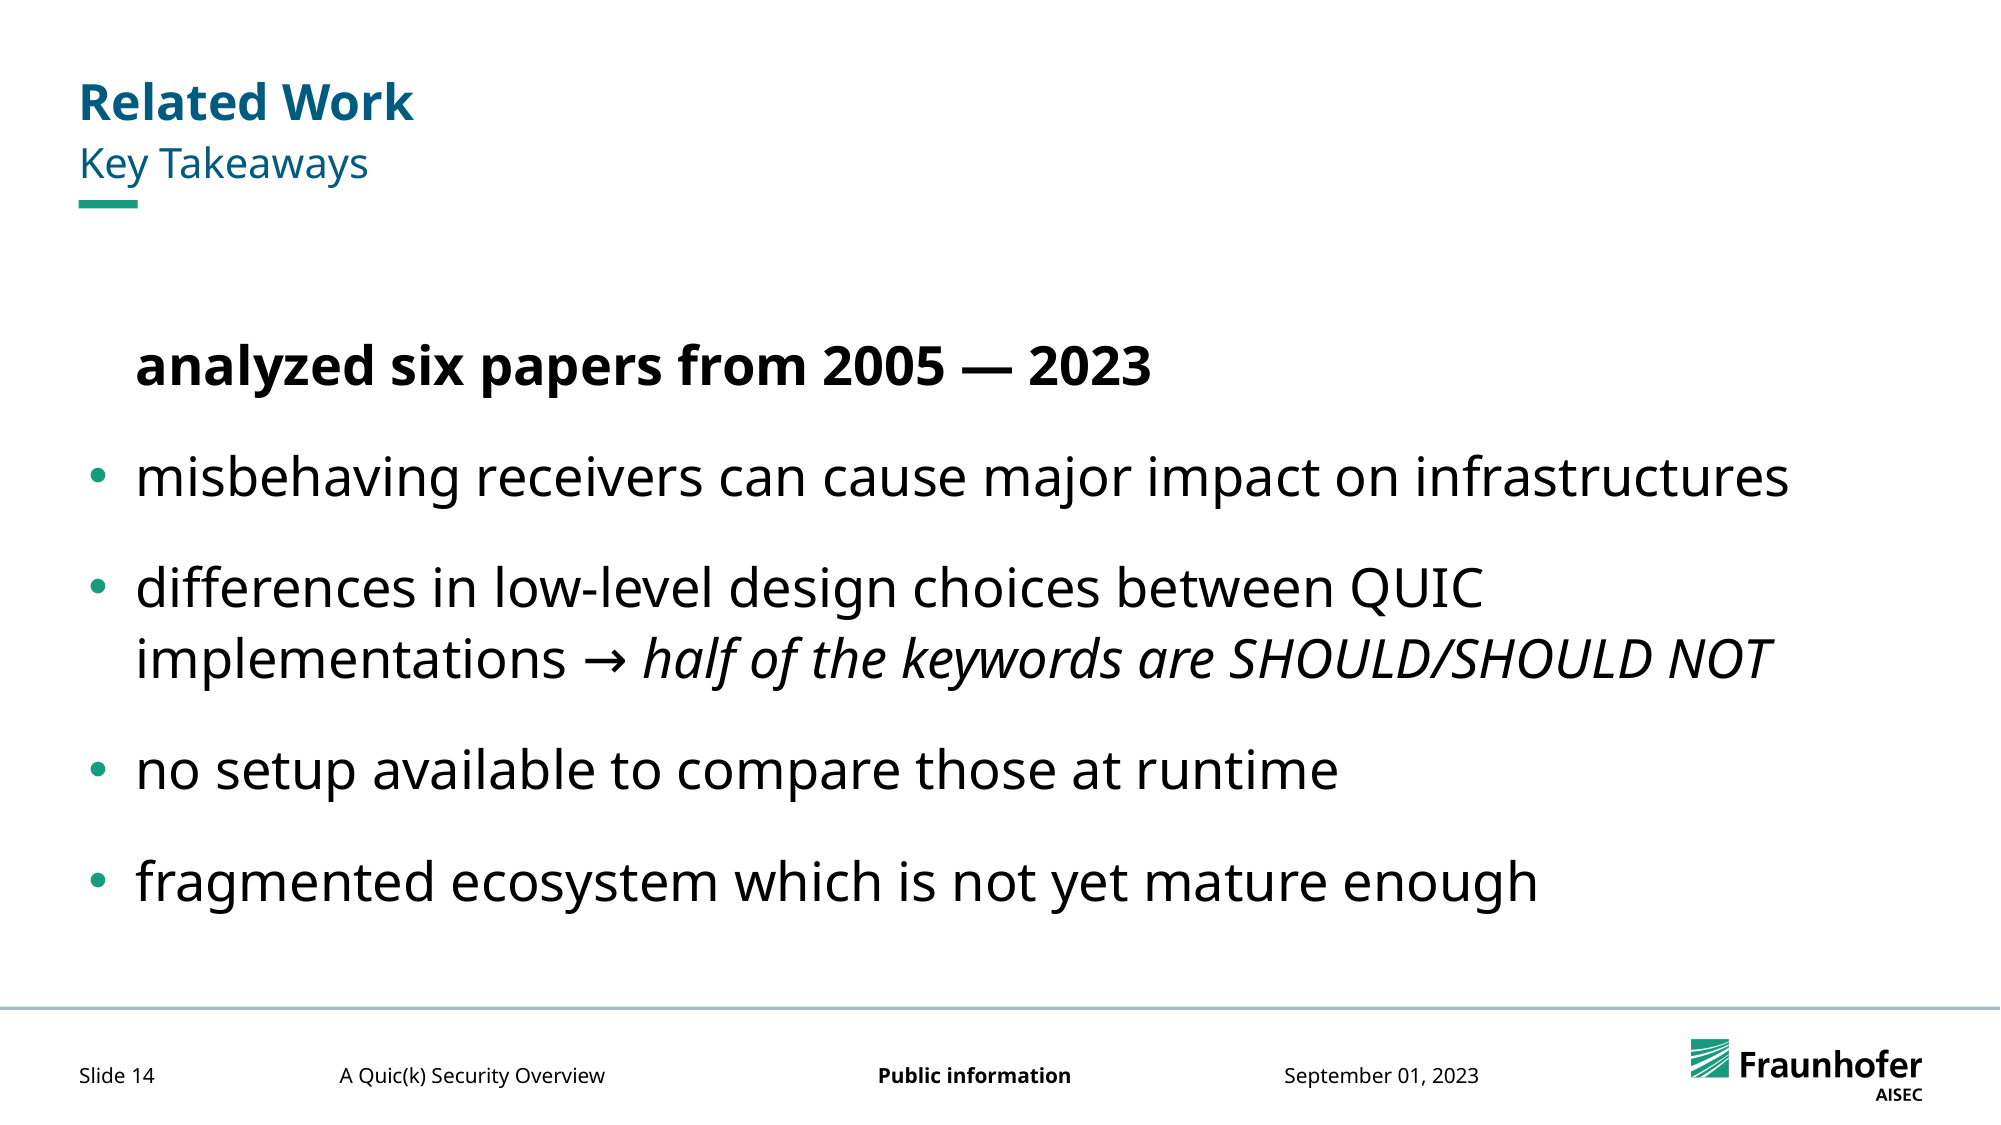

# Related Work
Key Takeaways
analyzed six papers from 2005 — 2023
misbehaving receivers can cause major impact on infrastructures
differences in low-level design choices between QUIC implementations → half of the keywords are SHOULD/SHOULD NOT
no setup available to compare those at runtime
fragmented ecosystem which is not yet mature enough